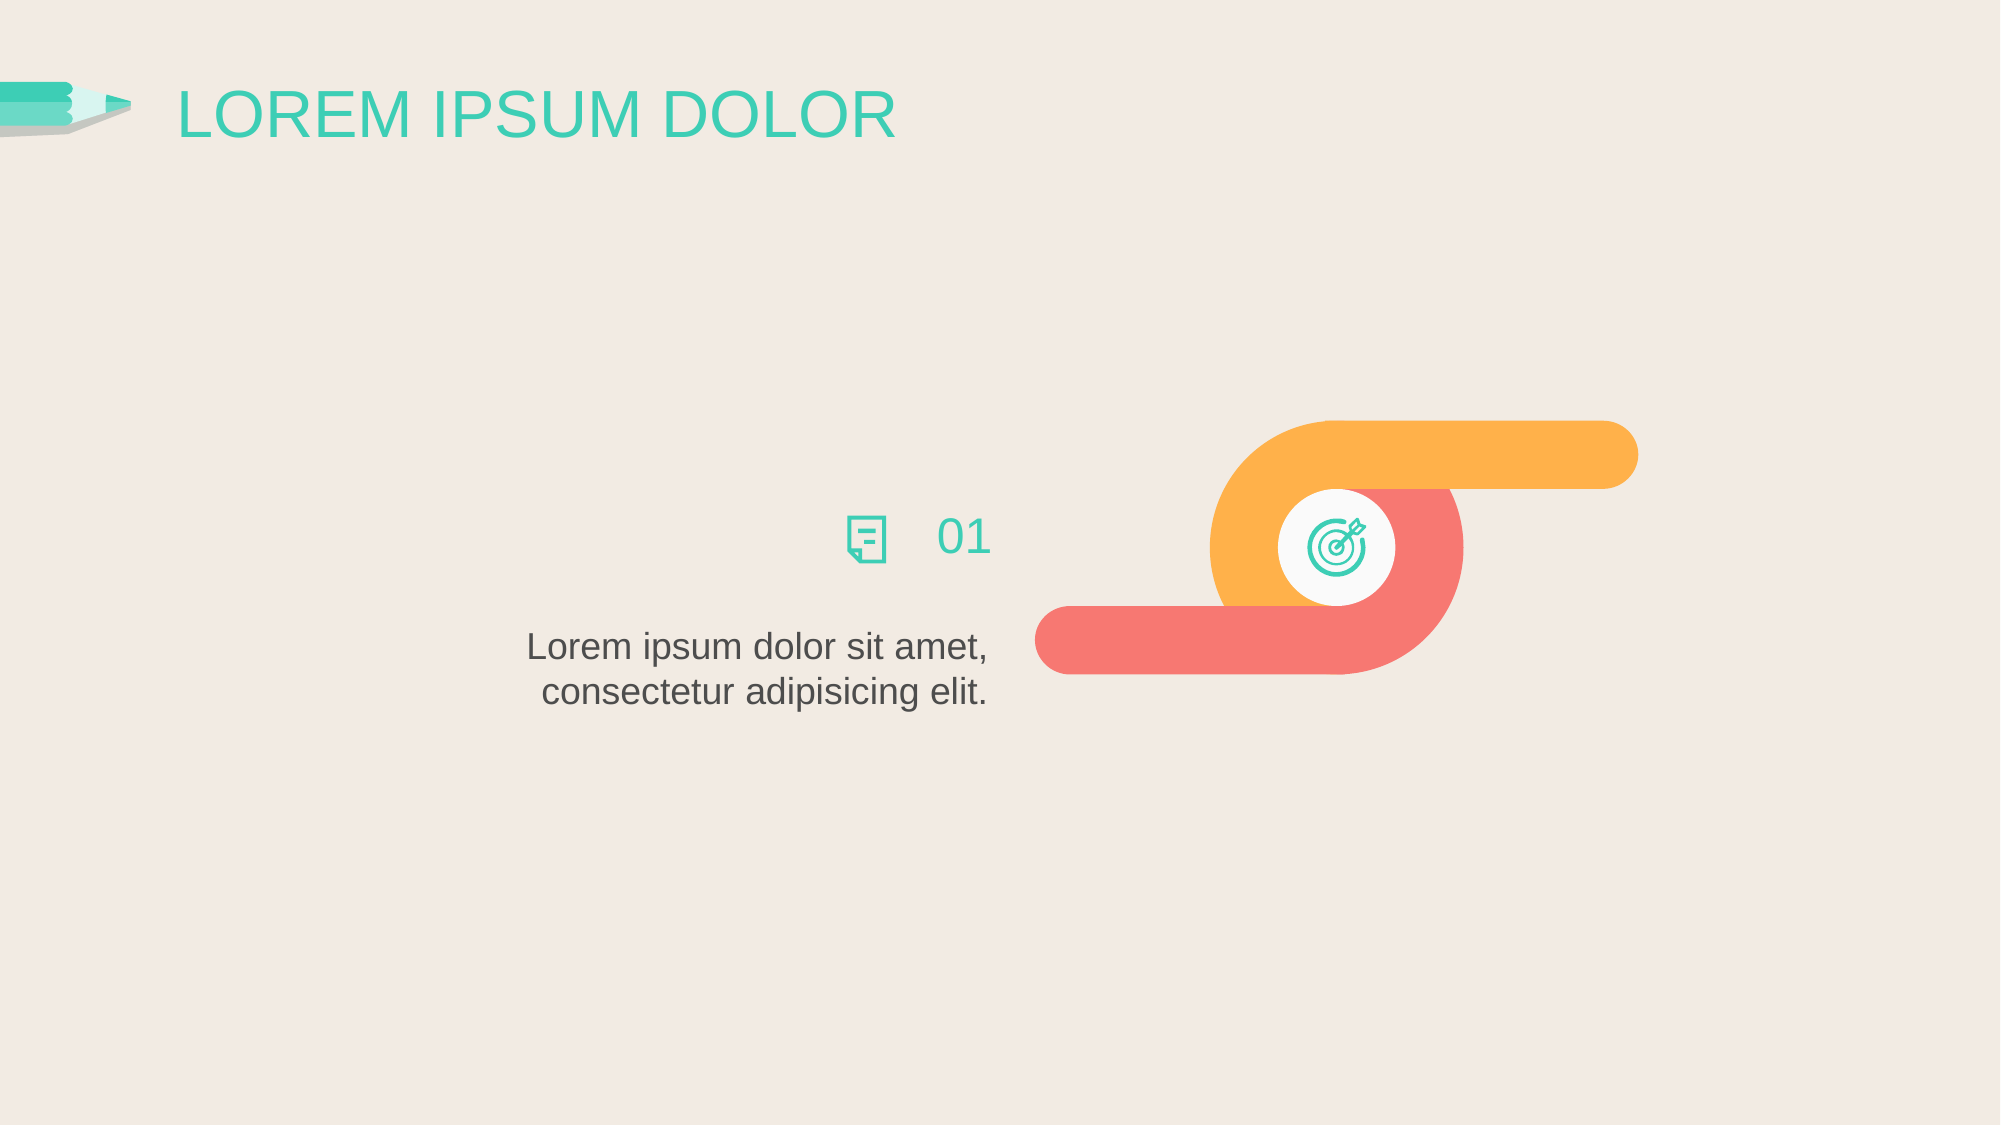

LOREM IPSUM DOLOR
01
Lorem ipsum dolor sit amet, consectetur adipisicing elit.